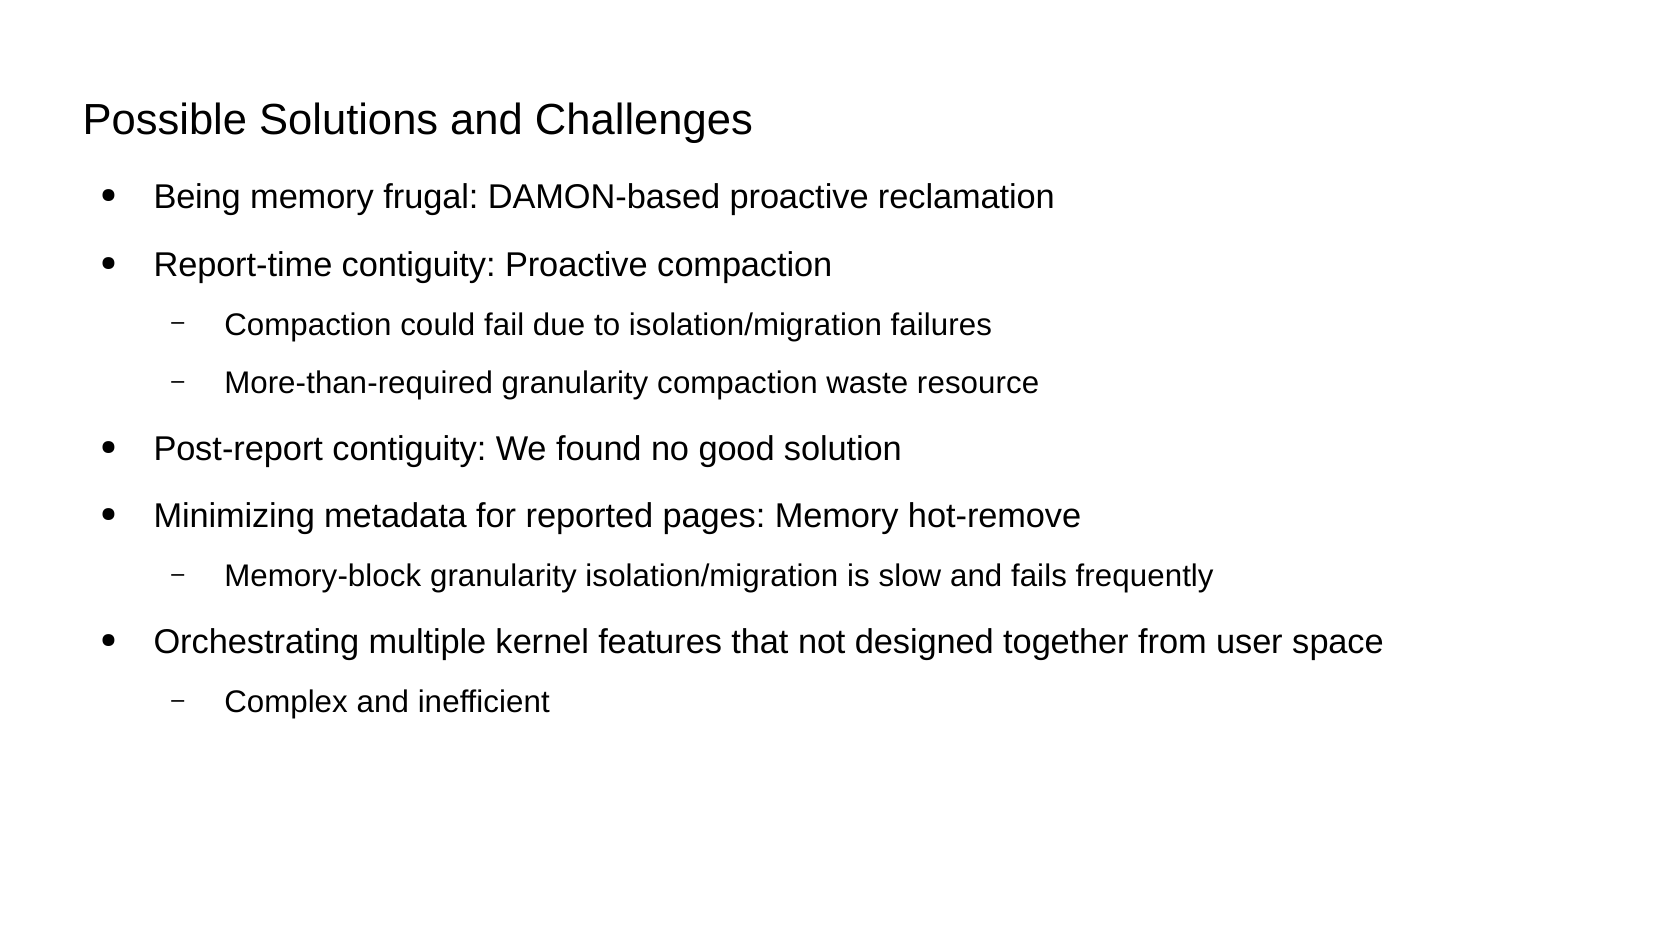

# Possible Solutions and Challenges
Being memory frugal: DAMON-based proactive reclamation
Report-time contiguity: Proactive compaction
Compaction could fail due to isolation/migration failures
More-than-required granularity compaction waste resource
Post-report contiguity: We found no good solution
Minimizing metadata for reported pages: Memory hot-remove
Memory-block granularity isolation/migration is slow and fails frequently
Orchestrating multiple kernel features that not designed together from user space
Complex and inefficient